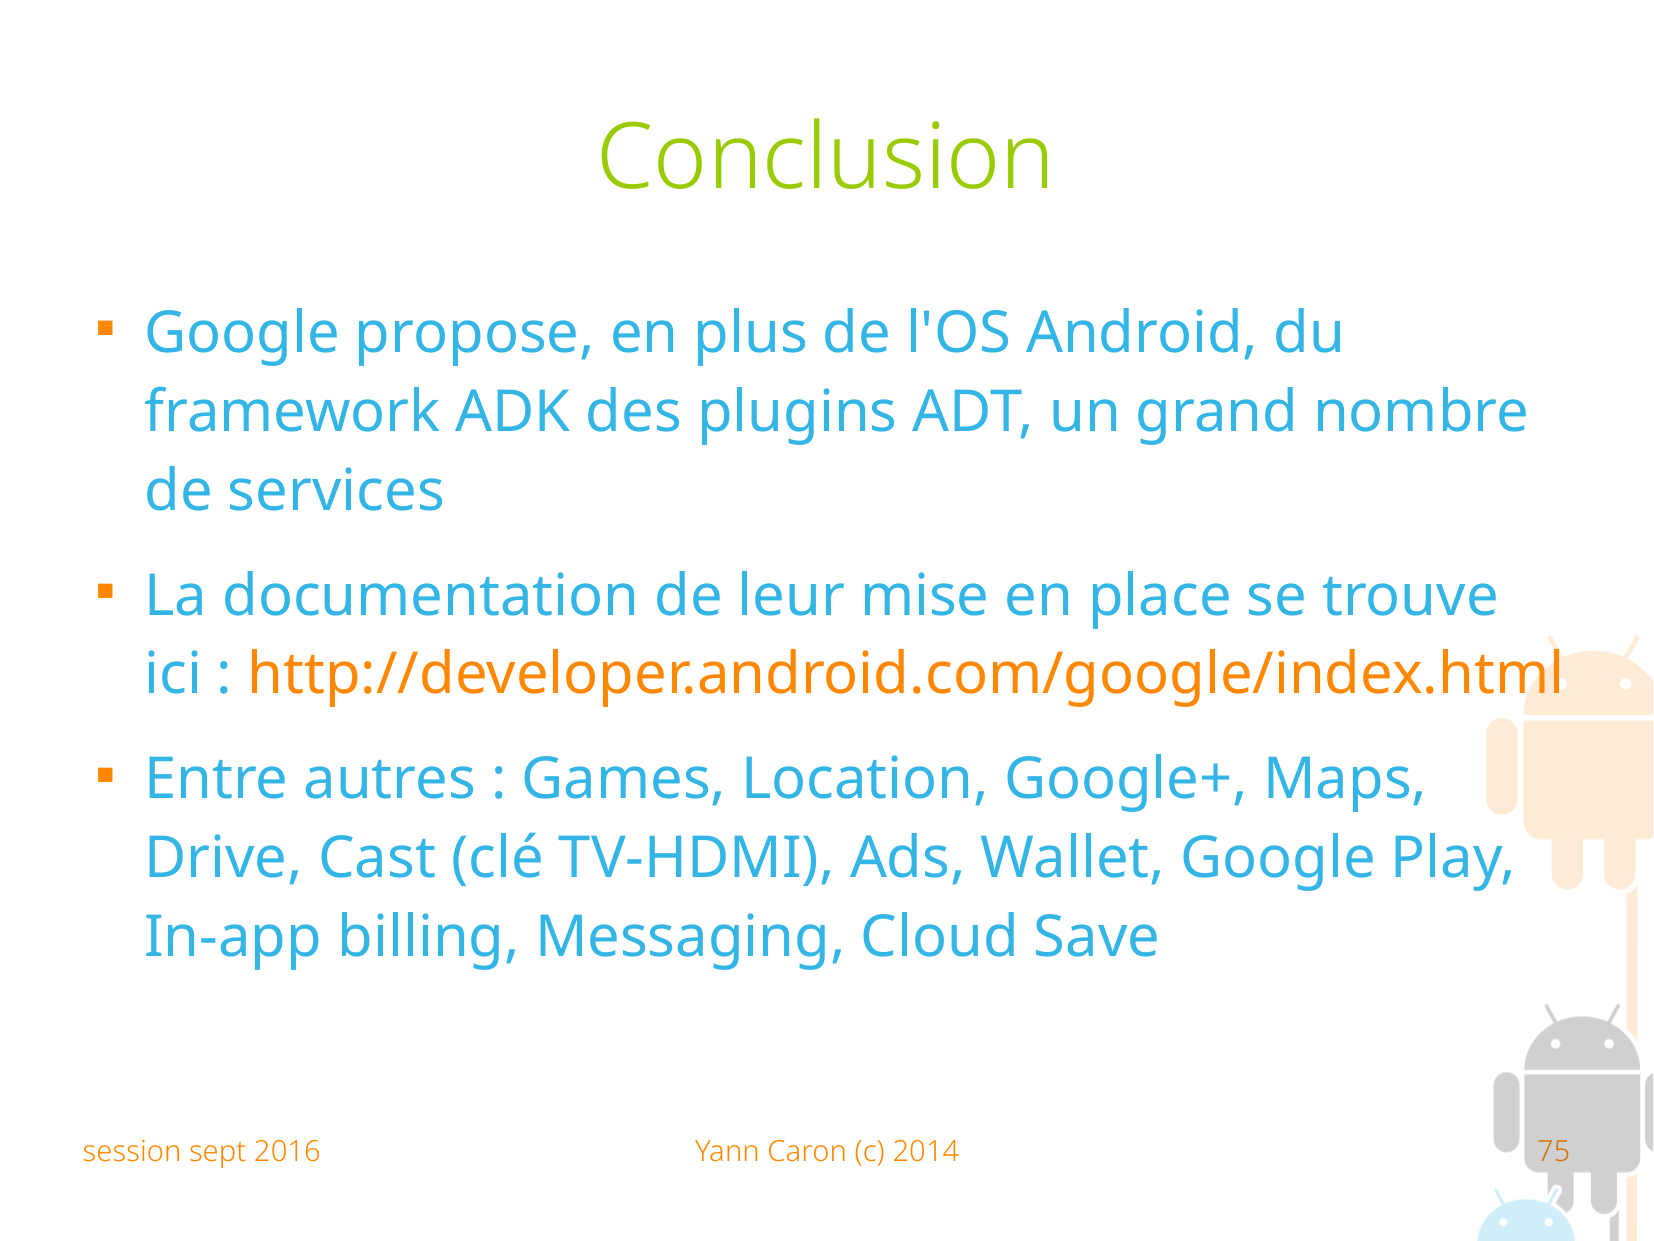

# Conclusion
Google propose, en plus de l'OS Android, du framework ADK des plugins ADT, un grand nombre de services
La documentation de leur mise en place se trouve ici : http://developer.android.com/google/index.html
Entre autres : Games, Location, Google+, Maps, Drive, Cast (clé TV-HDMI), Ads, Wallet, Google Play, In-app billing, Messaging, Cloud Save
session sept 2016
Yann Caron (c) 2014
75